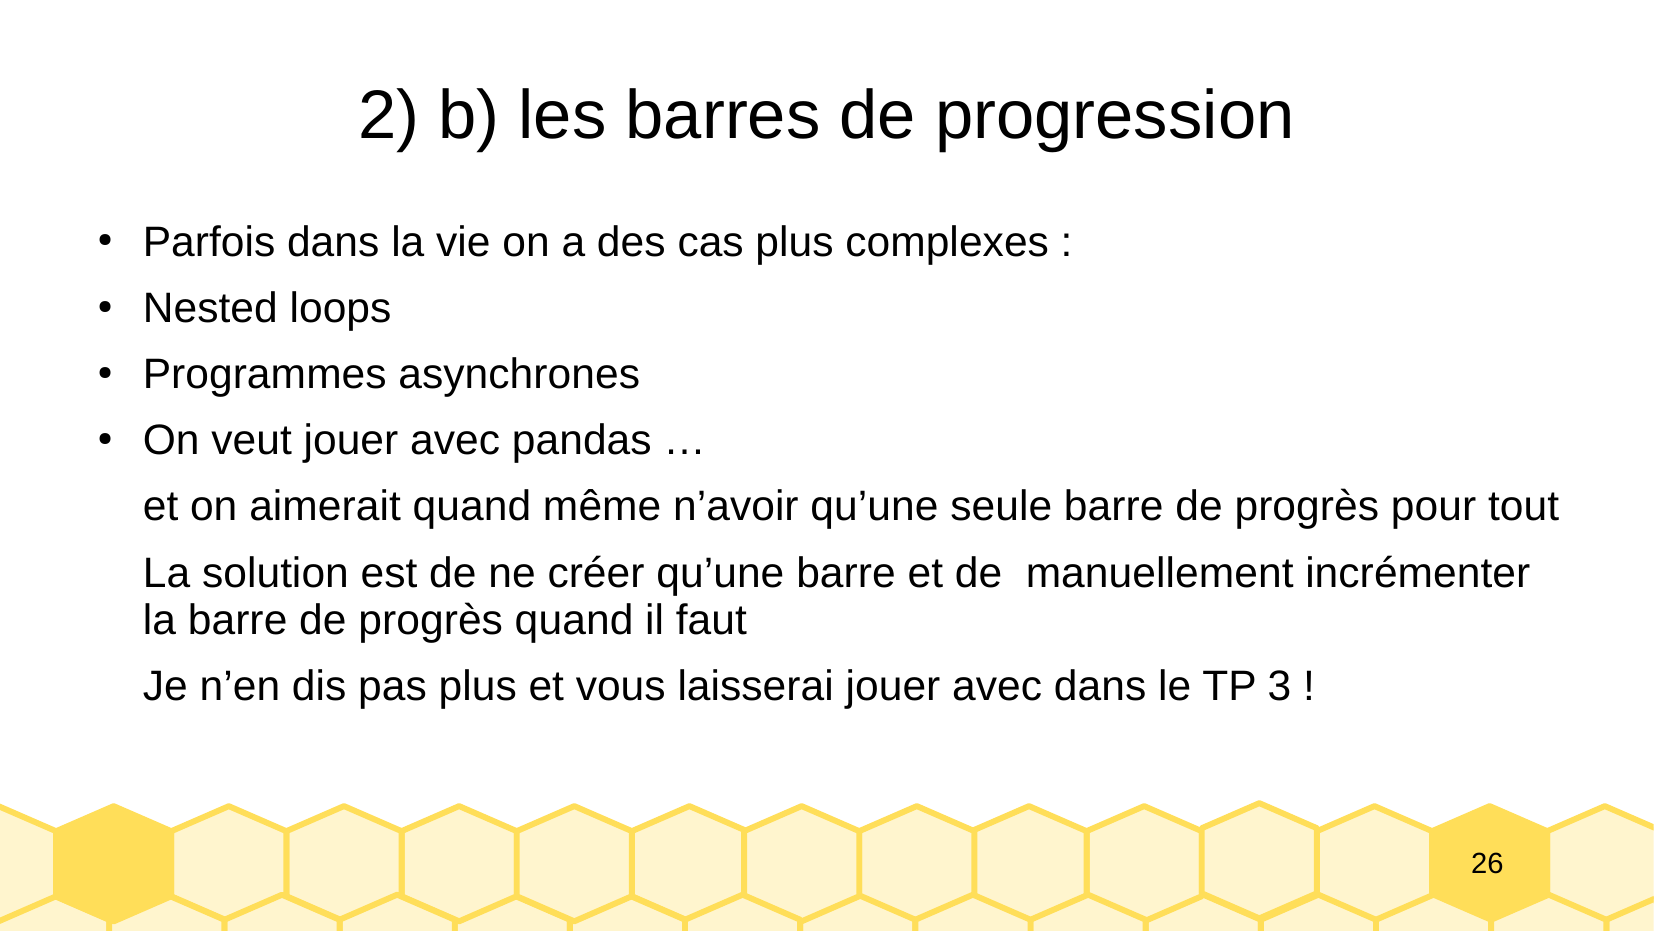

#
2) b) les barres de progression
Parfois dans la vie on a des cas plus complexes :
Nested loops
Programmes asynchrones
On veut jouer avec pandas …
et on aimerait quand même n’avoir qu’une seule barre de progrès pour tout
La solution est de ne créer qu’une barre et de manuellement incrémenter la barre de progrès quand il faut
Je n’en dis pas plus et vous laisserai jouer avec dans le TP 3 !